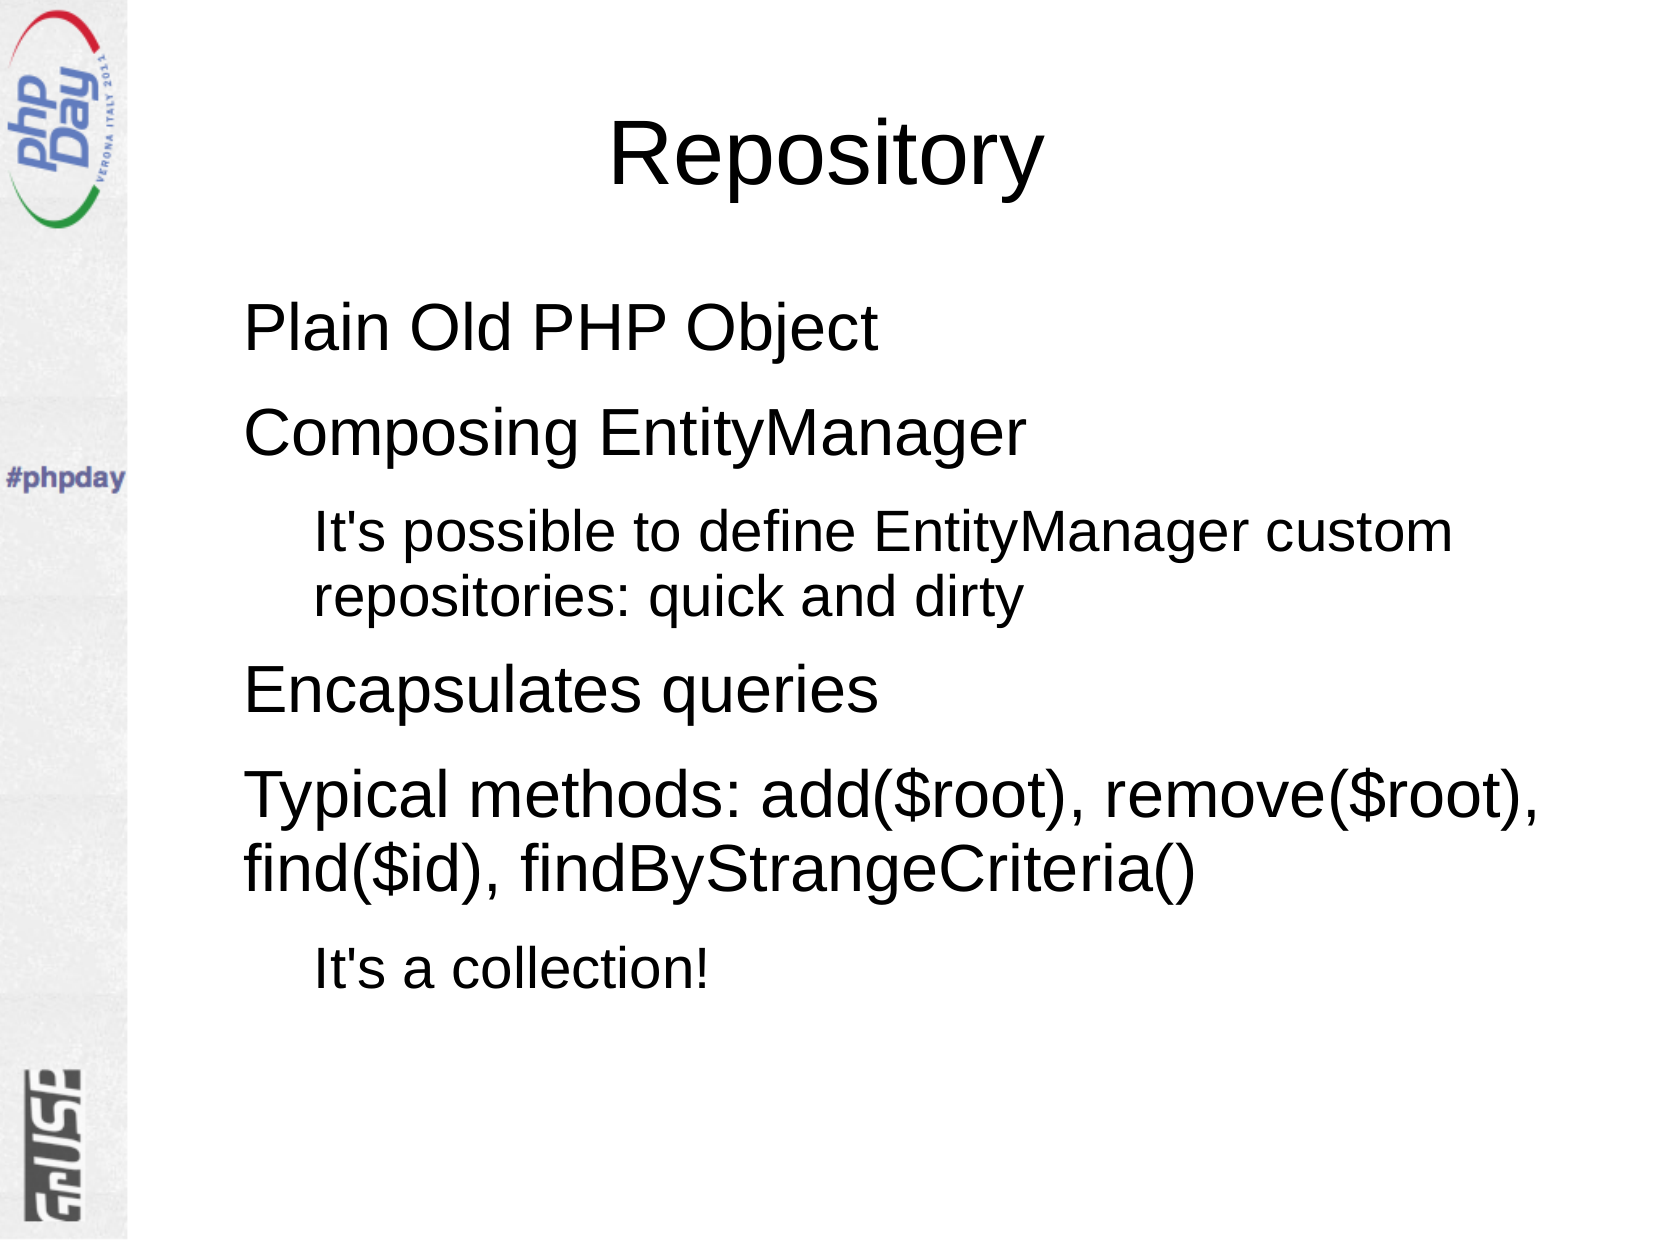

# Repository
Plain Old PHP Object
Composing EntityManager
It's possible to define EntityManager custom repositories: quick and dirty
Encapsulates queries
Typical methods: add($root), remove($root), find($id), findByStrangeCriteria()
It's a collection!